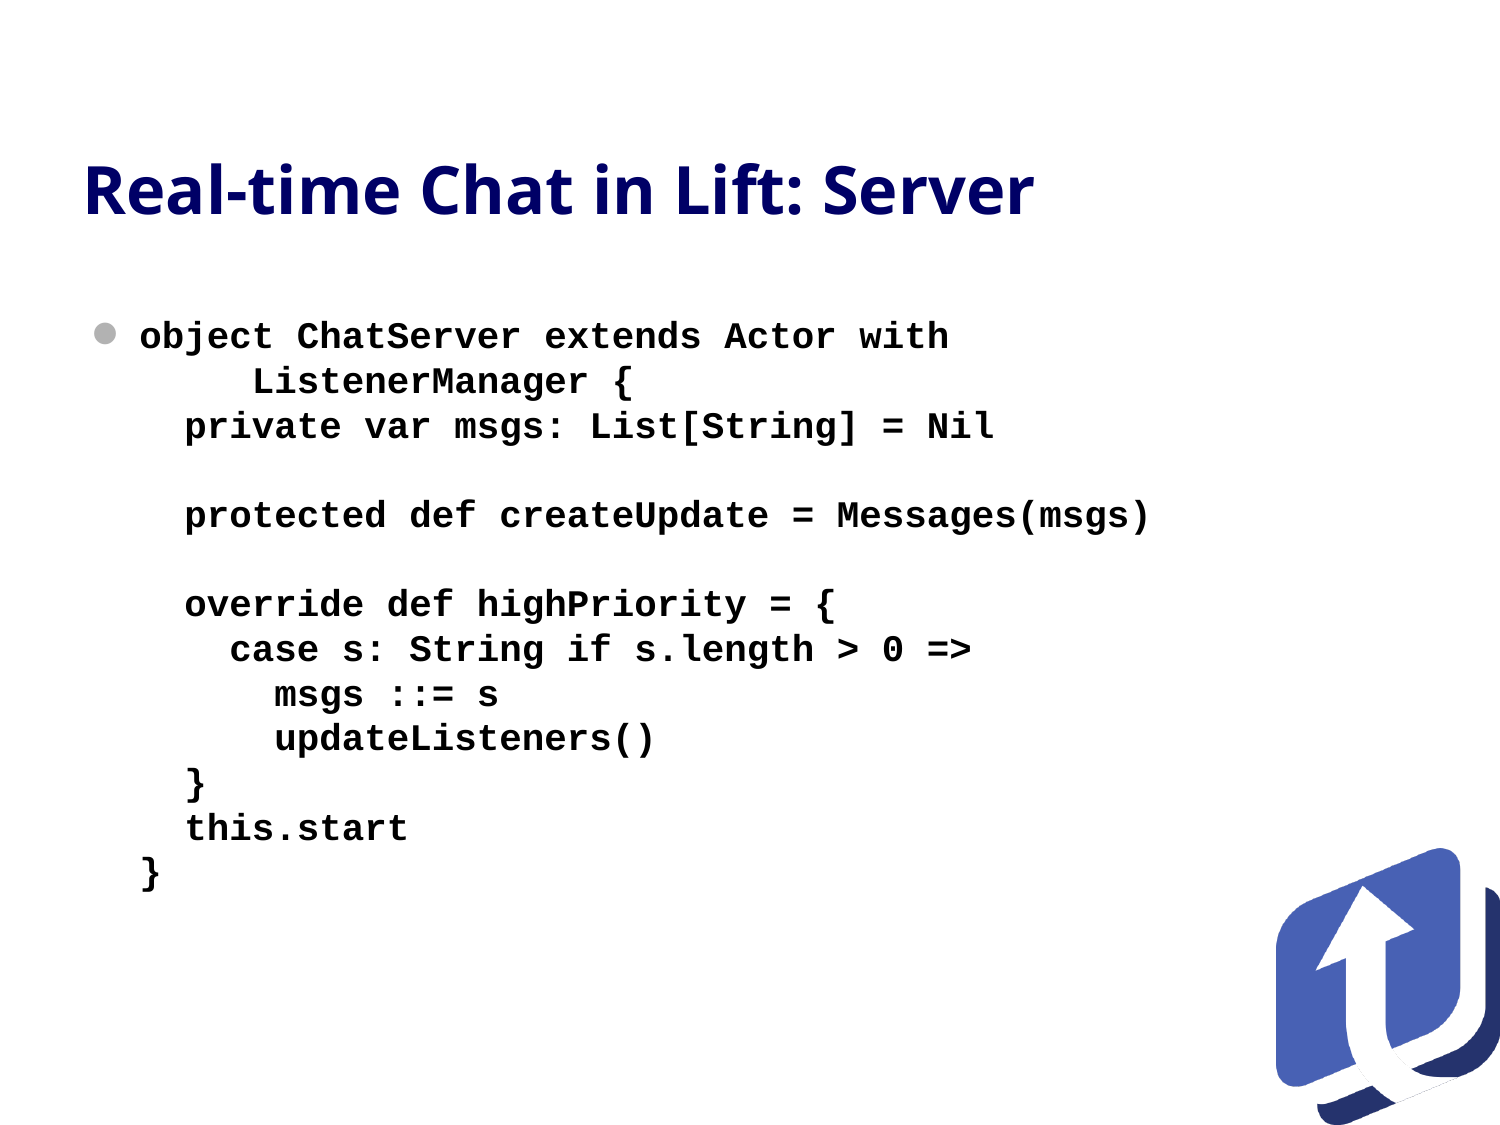

# Real-time Chat in Lift: Server
object ChatServer extends Actor with
 ListenerManager {
 private var msgs: List[String] = Nil
 protected def createUpdate = Messages(msgs)
 override def highPriority = {
 case s: String if s.length > 0 =>
 msgs ::= s
 updateListeners()
 }
 this.start
}